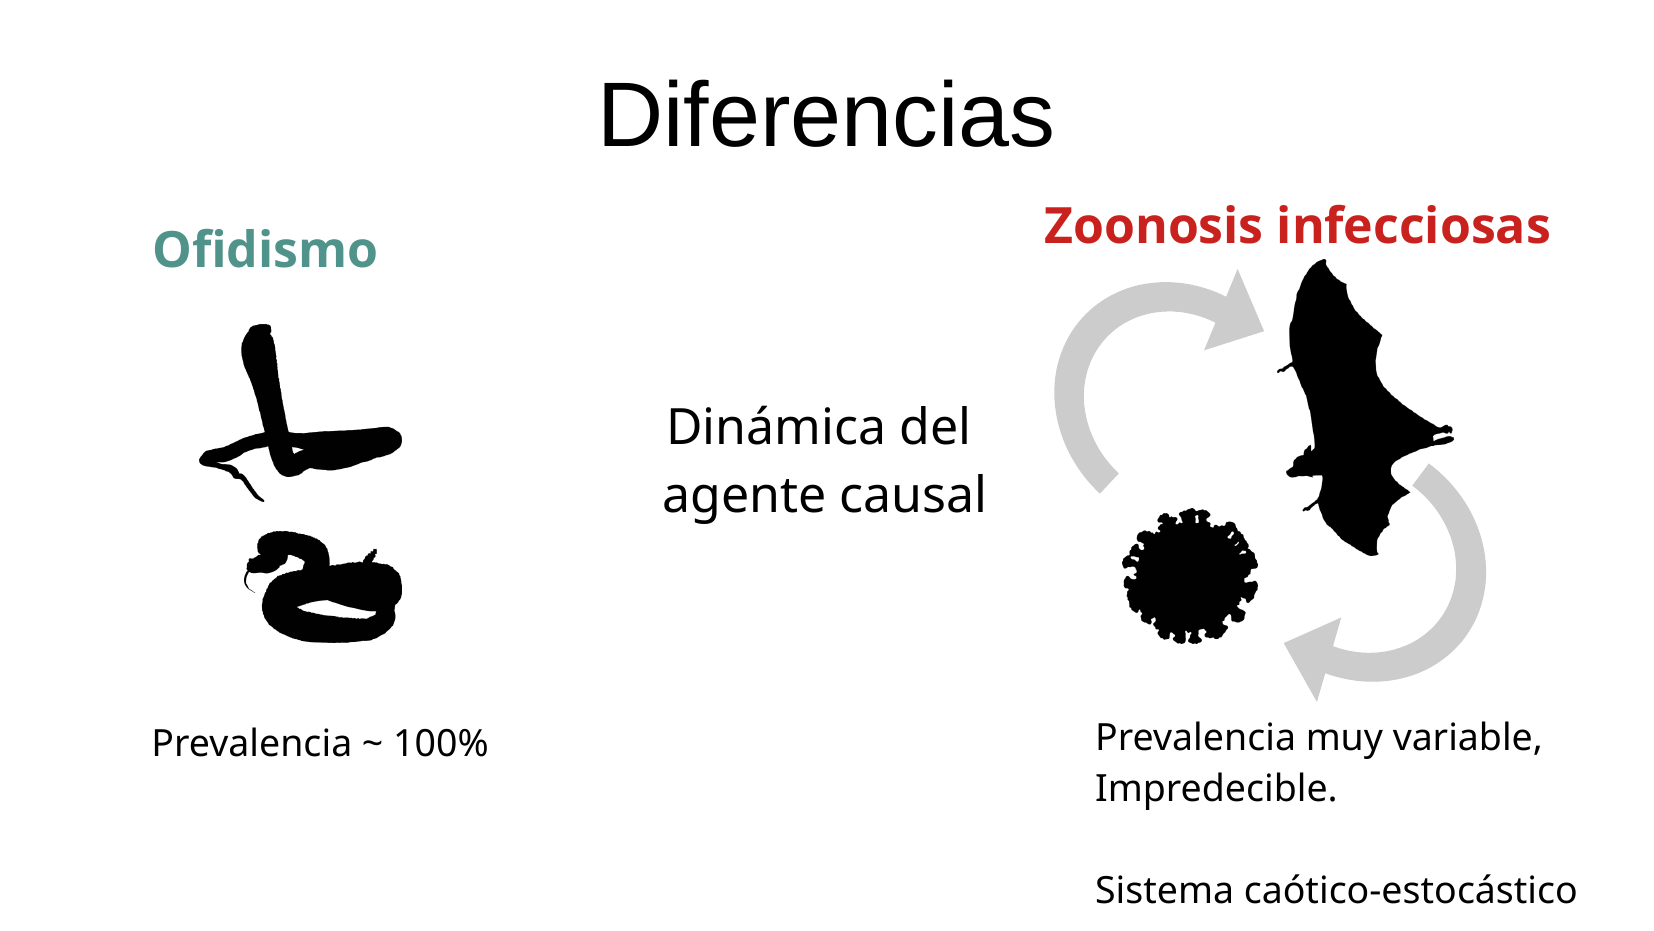

# Diferencias
Zoonosis infecciosas
Ofidismo
Dinámica del
agente causal
Prevalencia muy variable,
Impredecible.
Sistema caótico-estocástico
Prevalencia ~ 100%